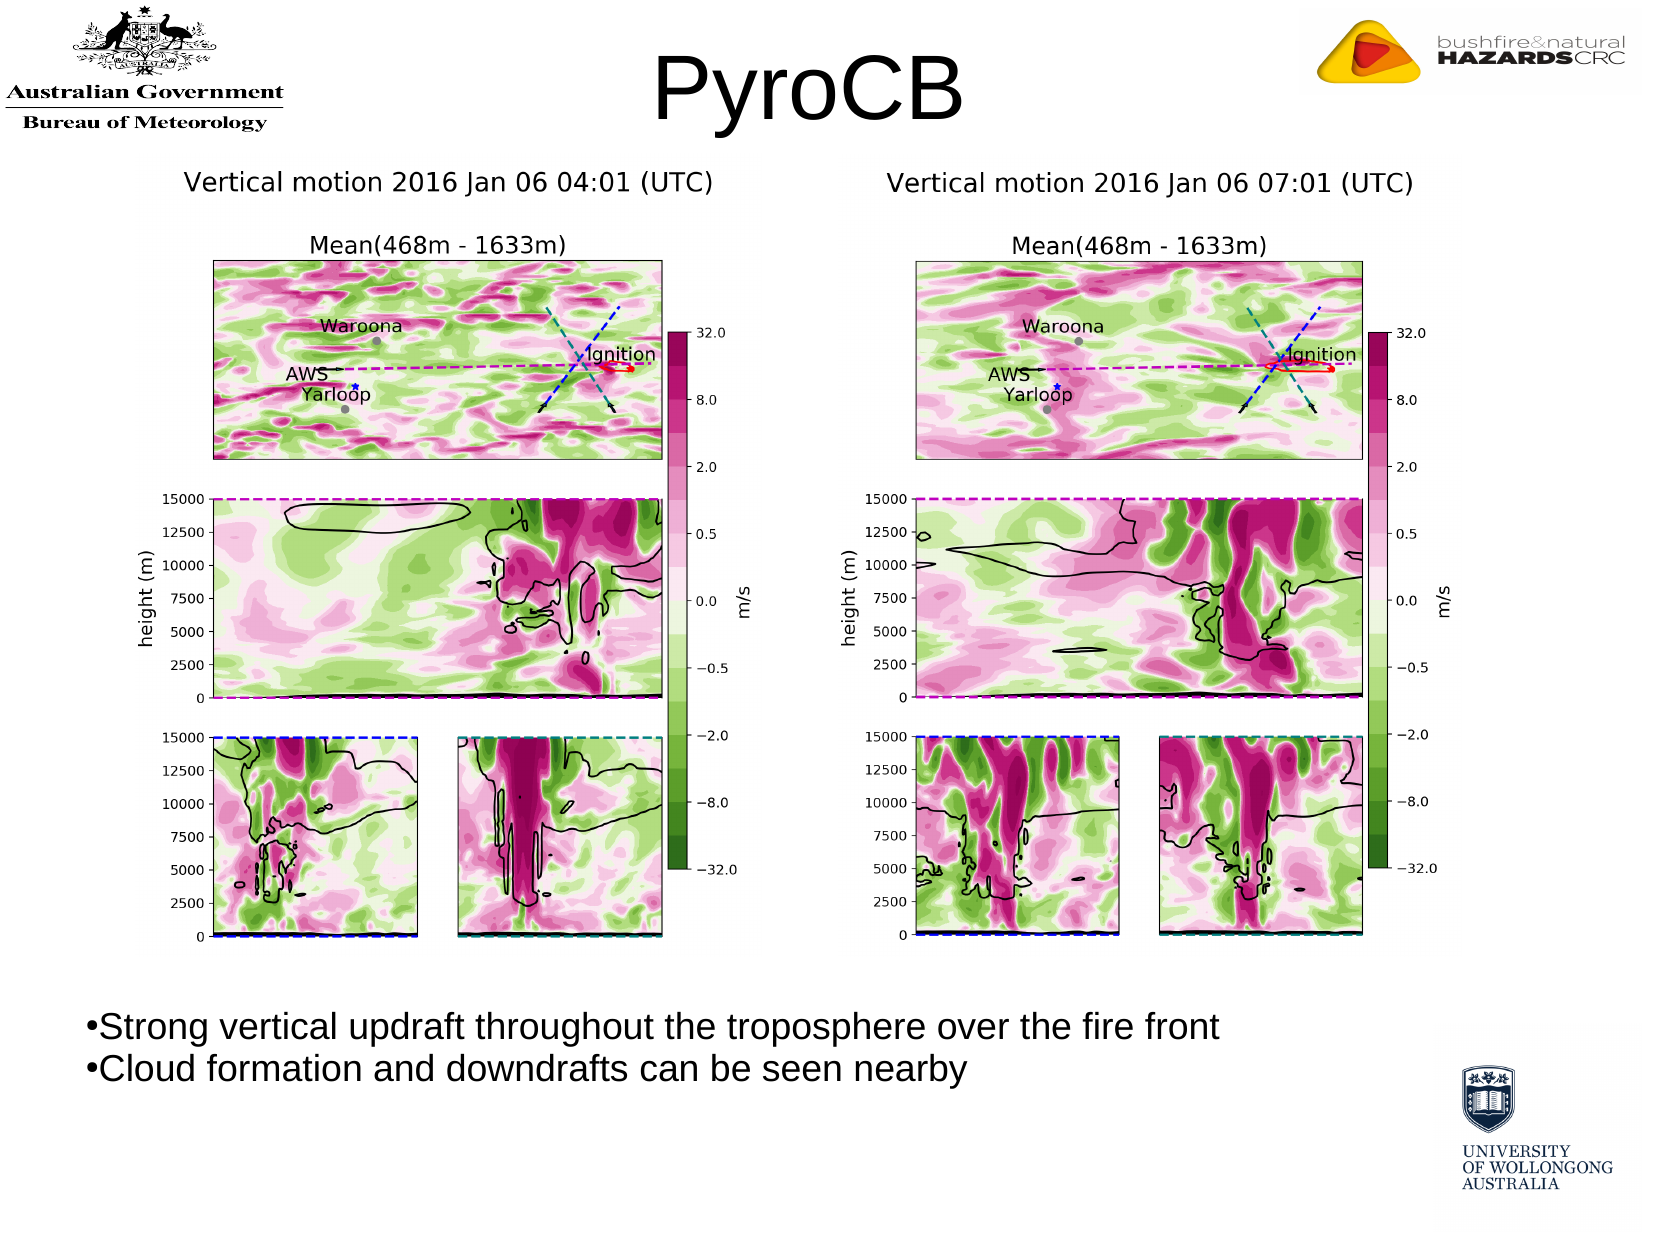

# PyroCB
Strong vertical updraft throughout the troposphere over the fire front
Cloud formation and downdrafts can be seen nearby